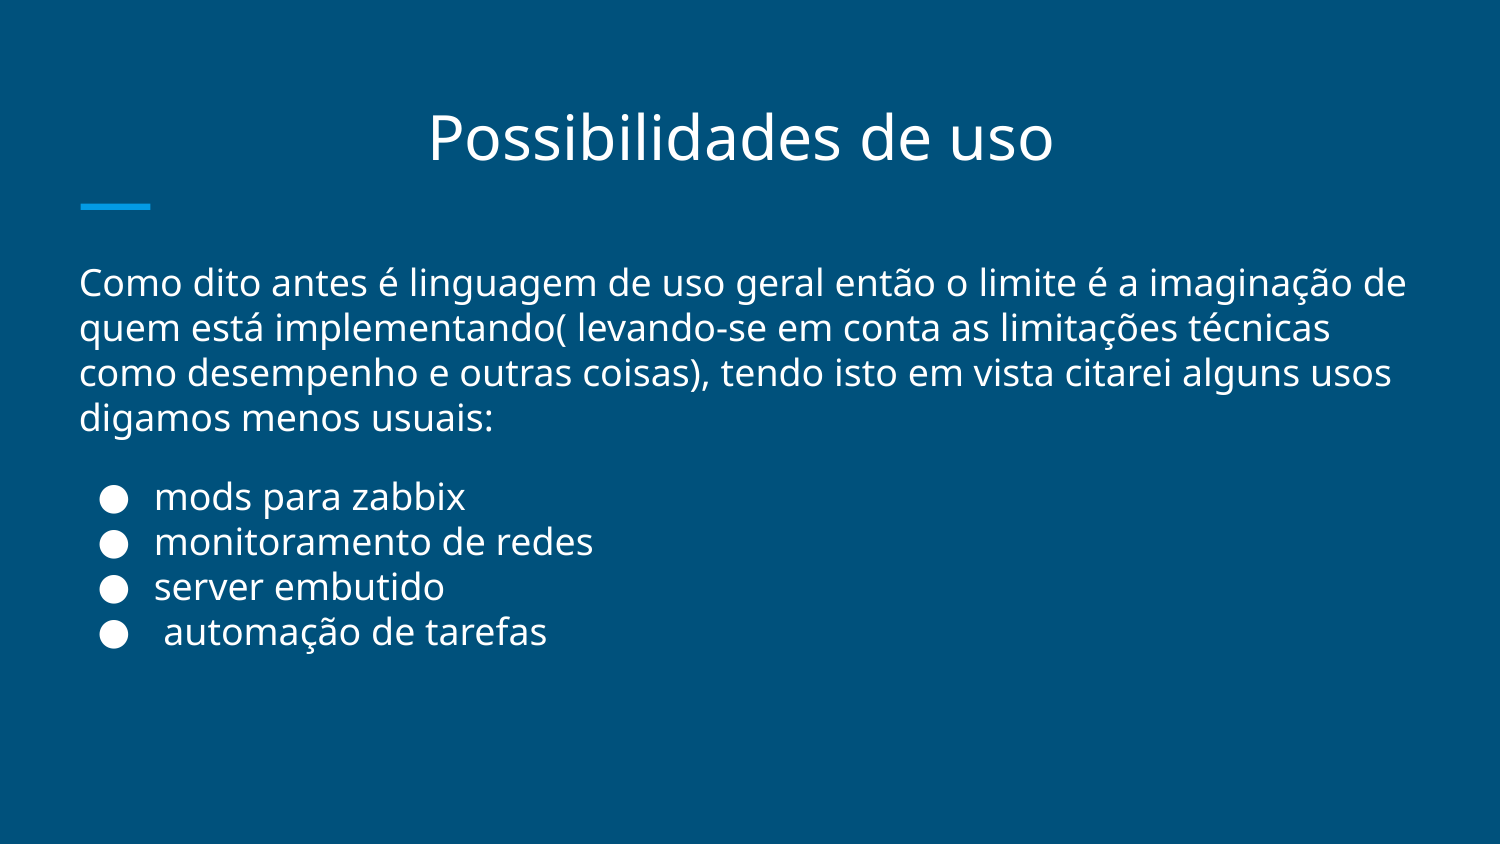

# Possibilidades de uso
Como dito antes é linguagem de uso geral então o limite é a imaginação de quem está implementando( levando-se em conta as limitações técnicas como desempenho e outras coisas), tendo isto em vista citarei alguns usos digamos menos usuais:
mods para zabbix
monitoramento de redes
server embutido
 automação de tarefas